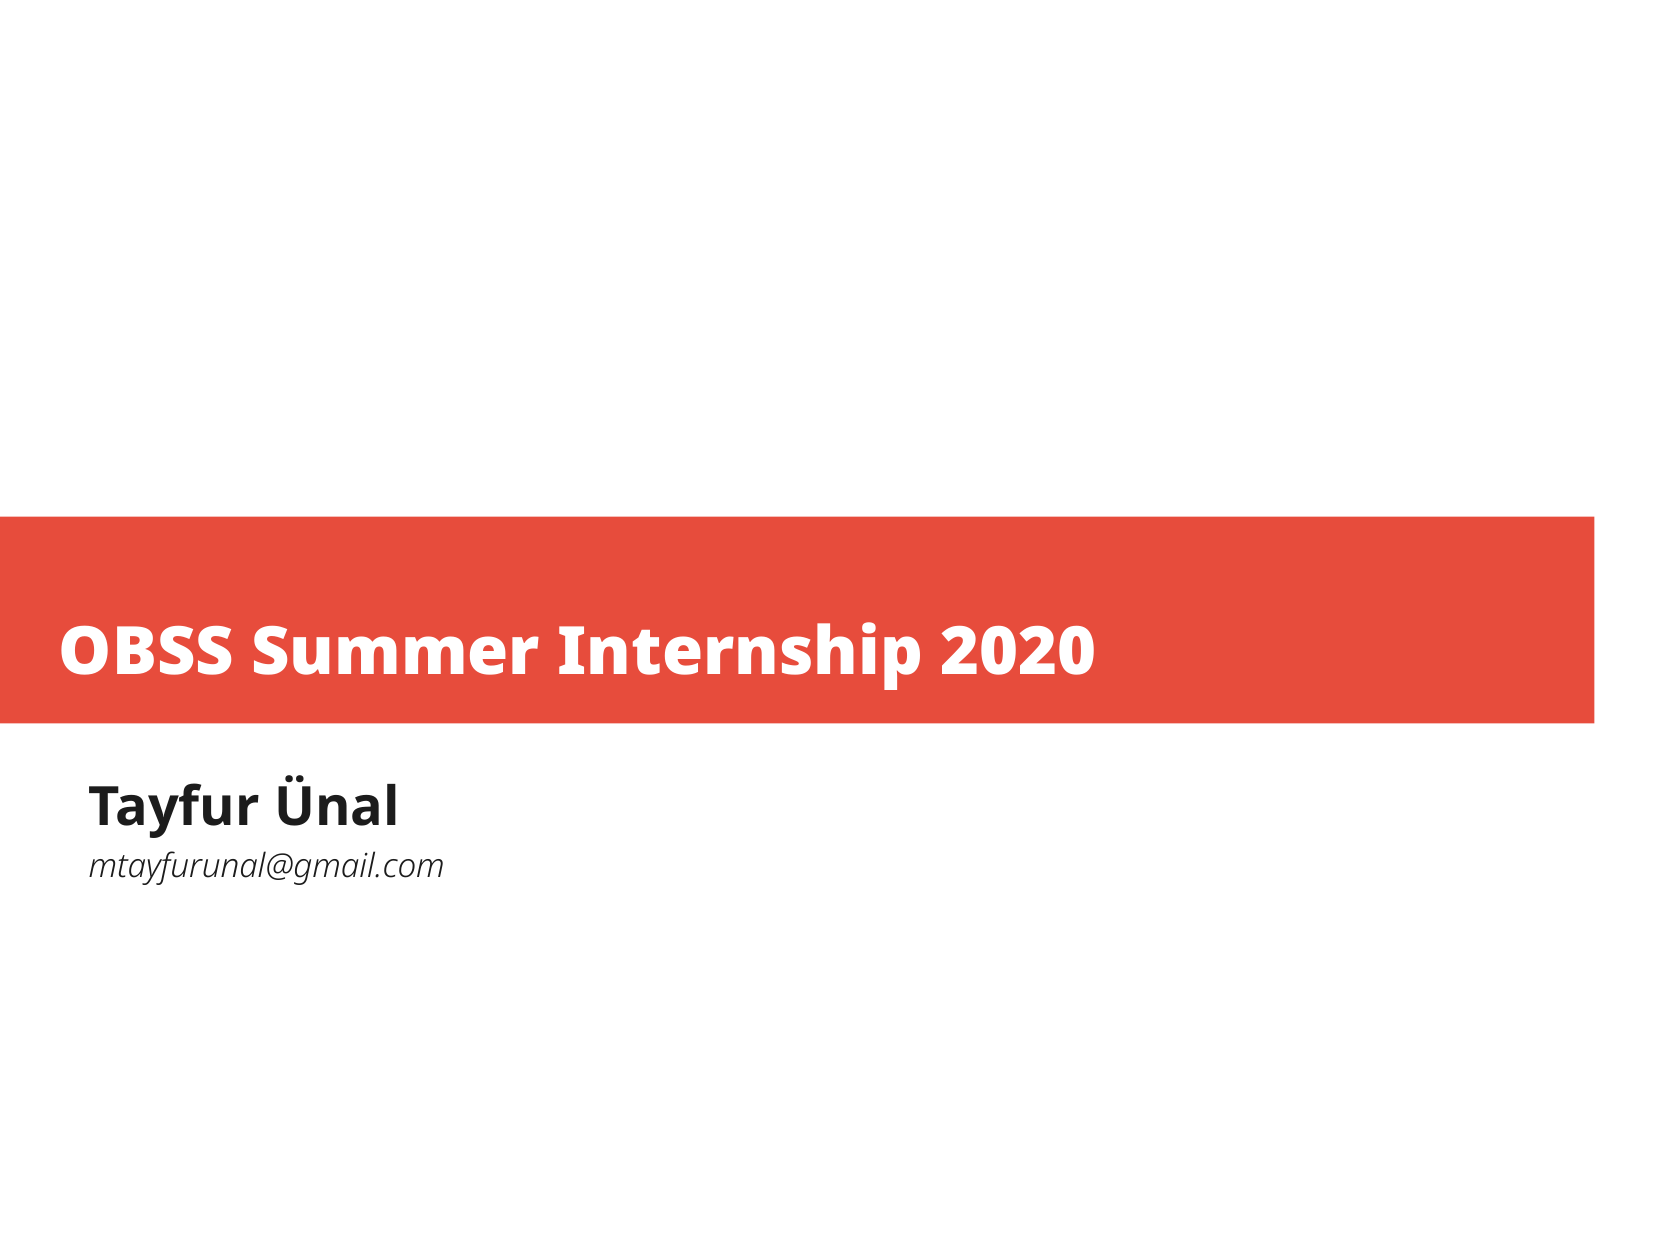

# OBSS Summer Internship 2020
Tayfur Ünal
mtayfurunal@gmail.com